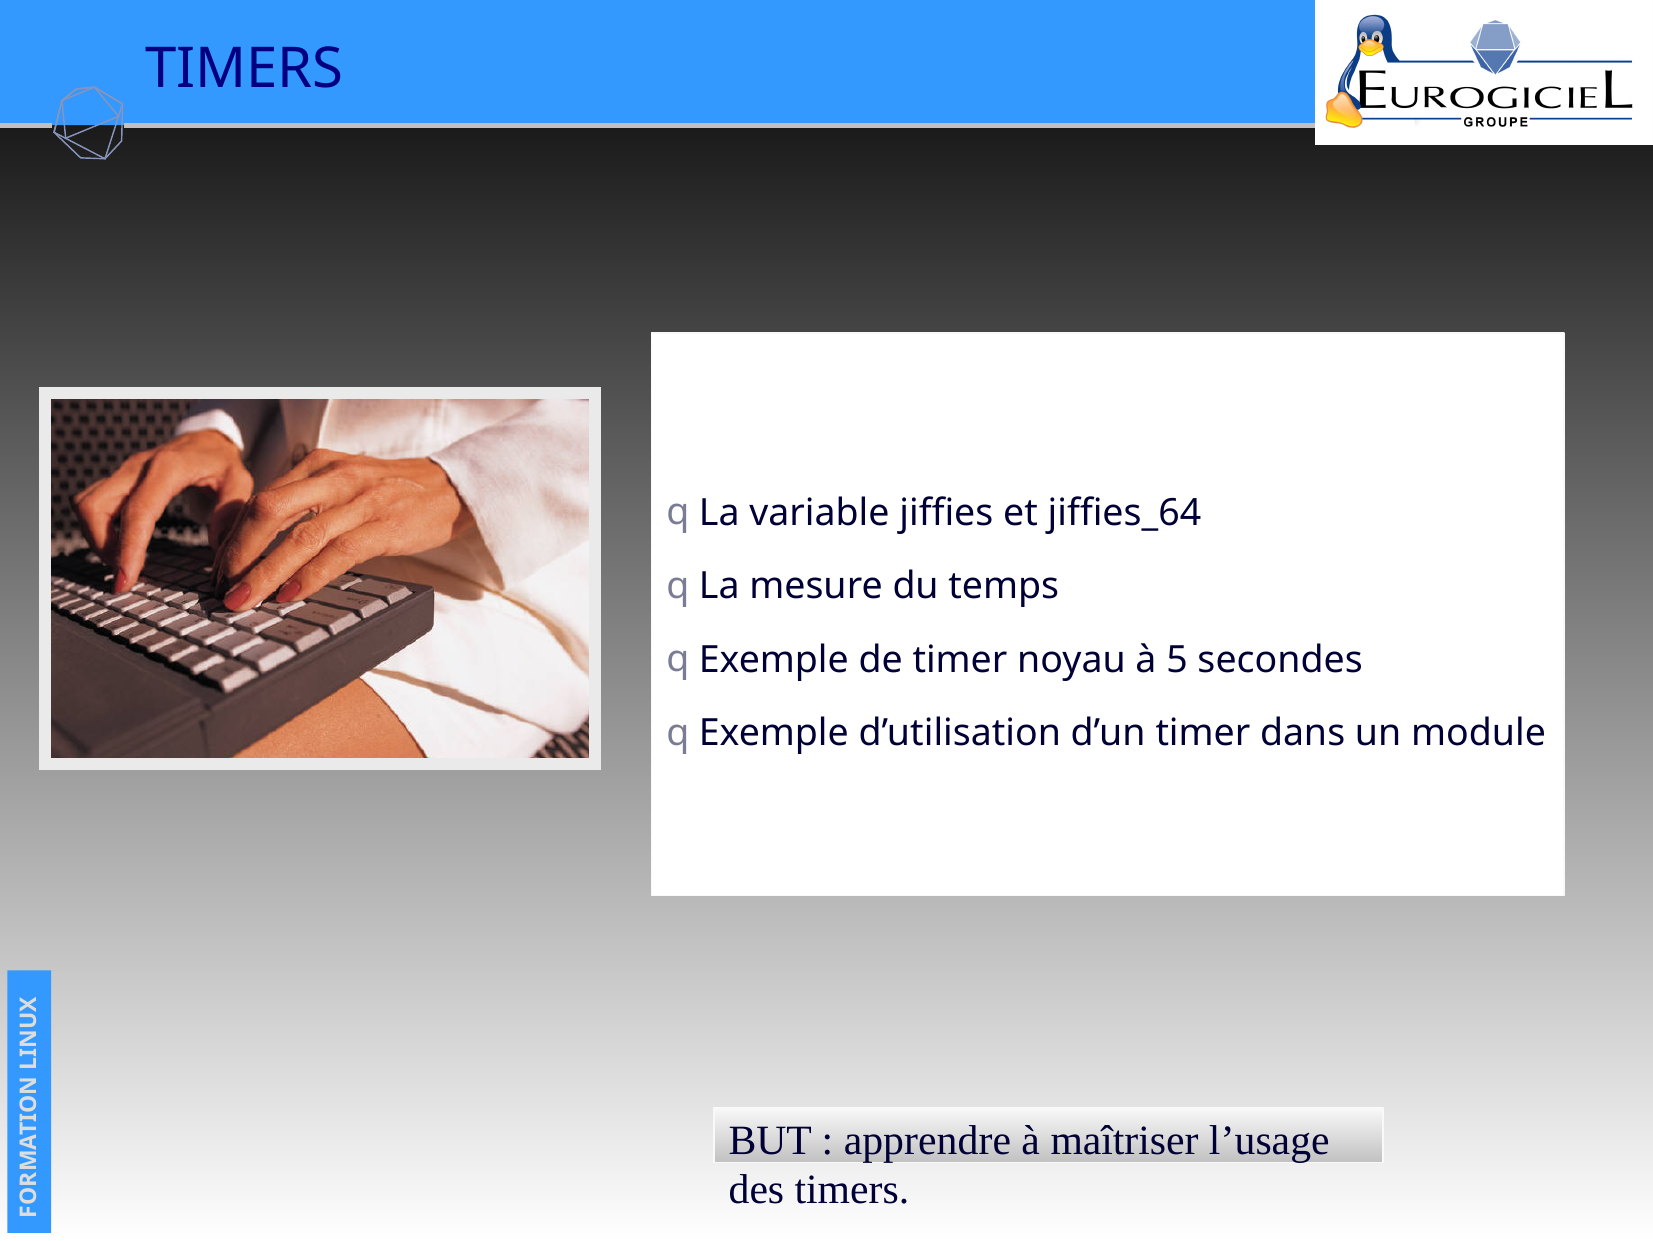

# TIMERS
 La variable jiffies et jiffies_64
 La mesure du temps
 Exemple de timer noyau à 5 secondes
 Exemple d’utilisation d’un timer dans un module
BUT : apprendre à maîtriser l’usage des timers.